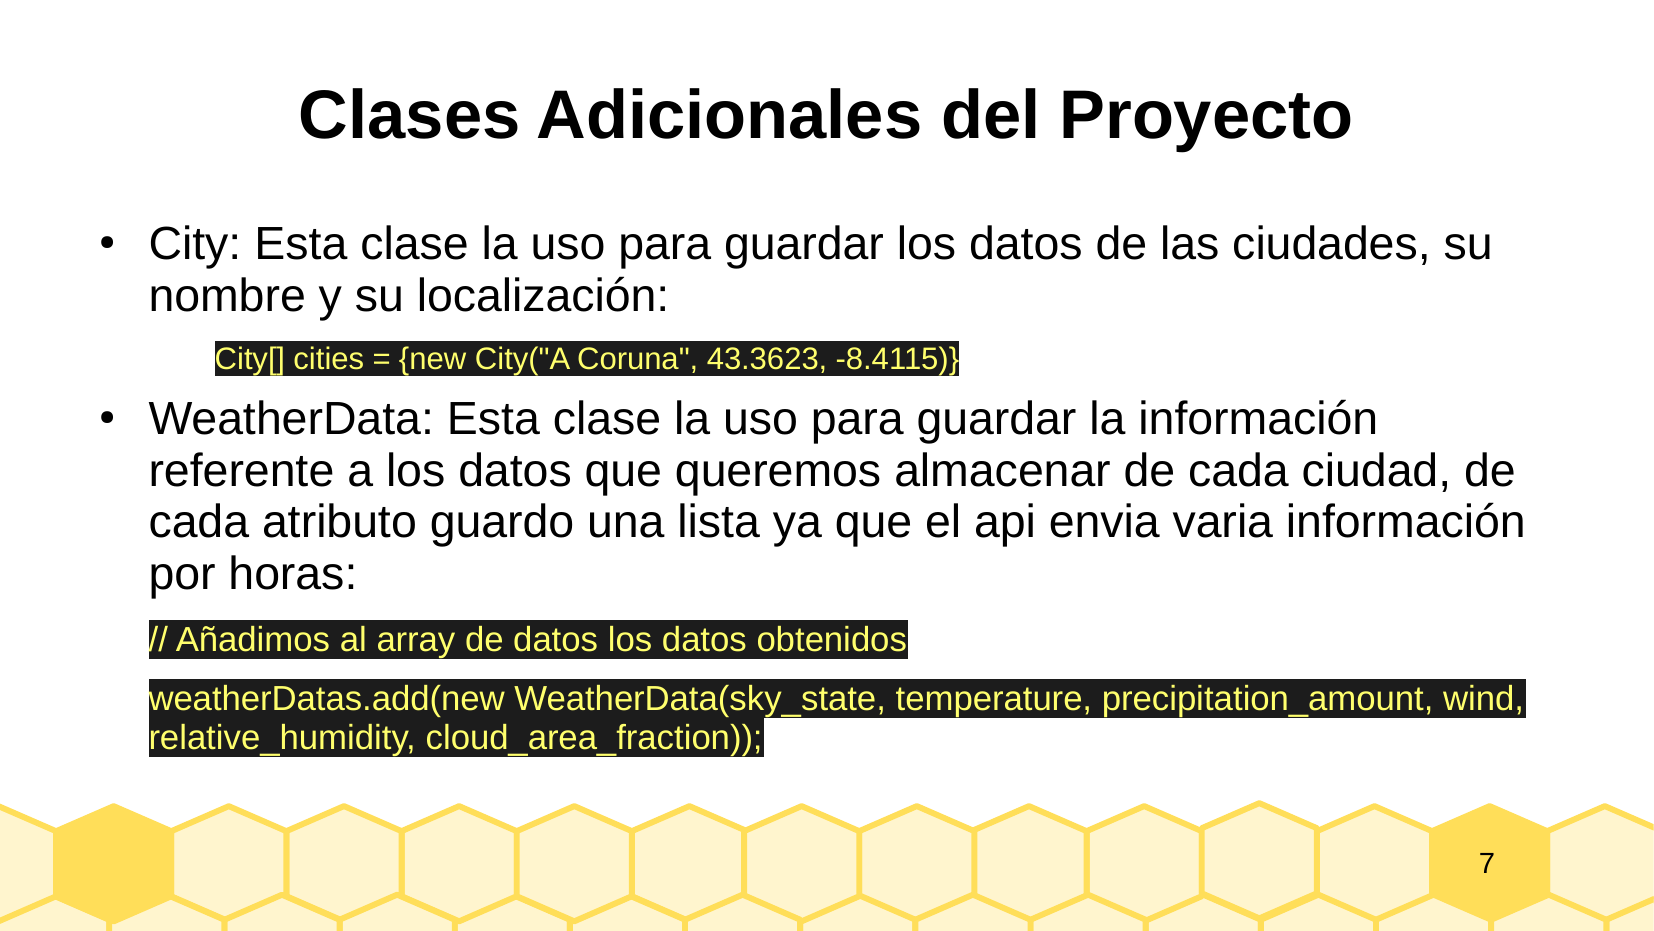

# Clases Adicionales del Proyecto
City: Esta clase la uso para guardar los datos de las ciudades, su nombre y su localización:
City[] cities = {new City("A Coruna", 43.3623, -8.4115)}
WeatherData: Esta clase la uso para guardar la información referente a los datos que queremos almacenar de cada ciudad, de cada atributo guardo una lista ya que el api envia varia información por horas:
// Añadimos al array de datos los datos obtenidos
weatherDatas.add(new WeatherData(sky_state, temperature, precipitation_amount, wind, relative_humidity, cloud_area_fraction));